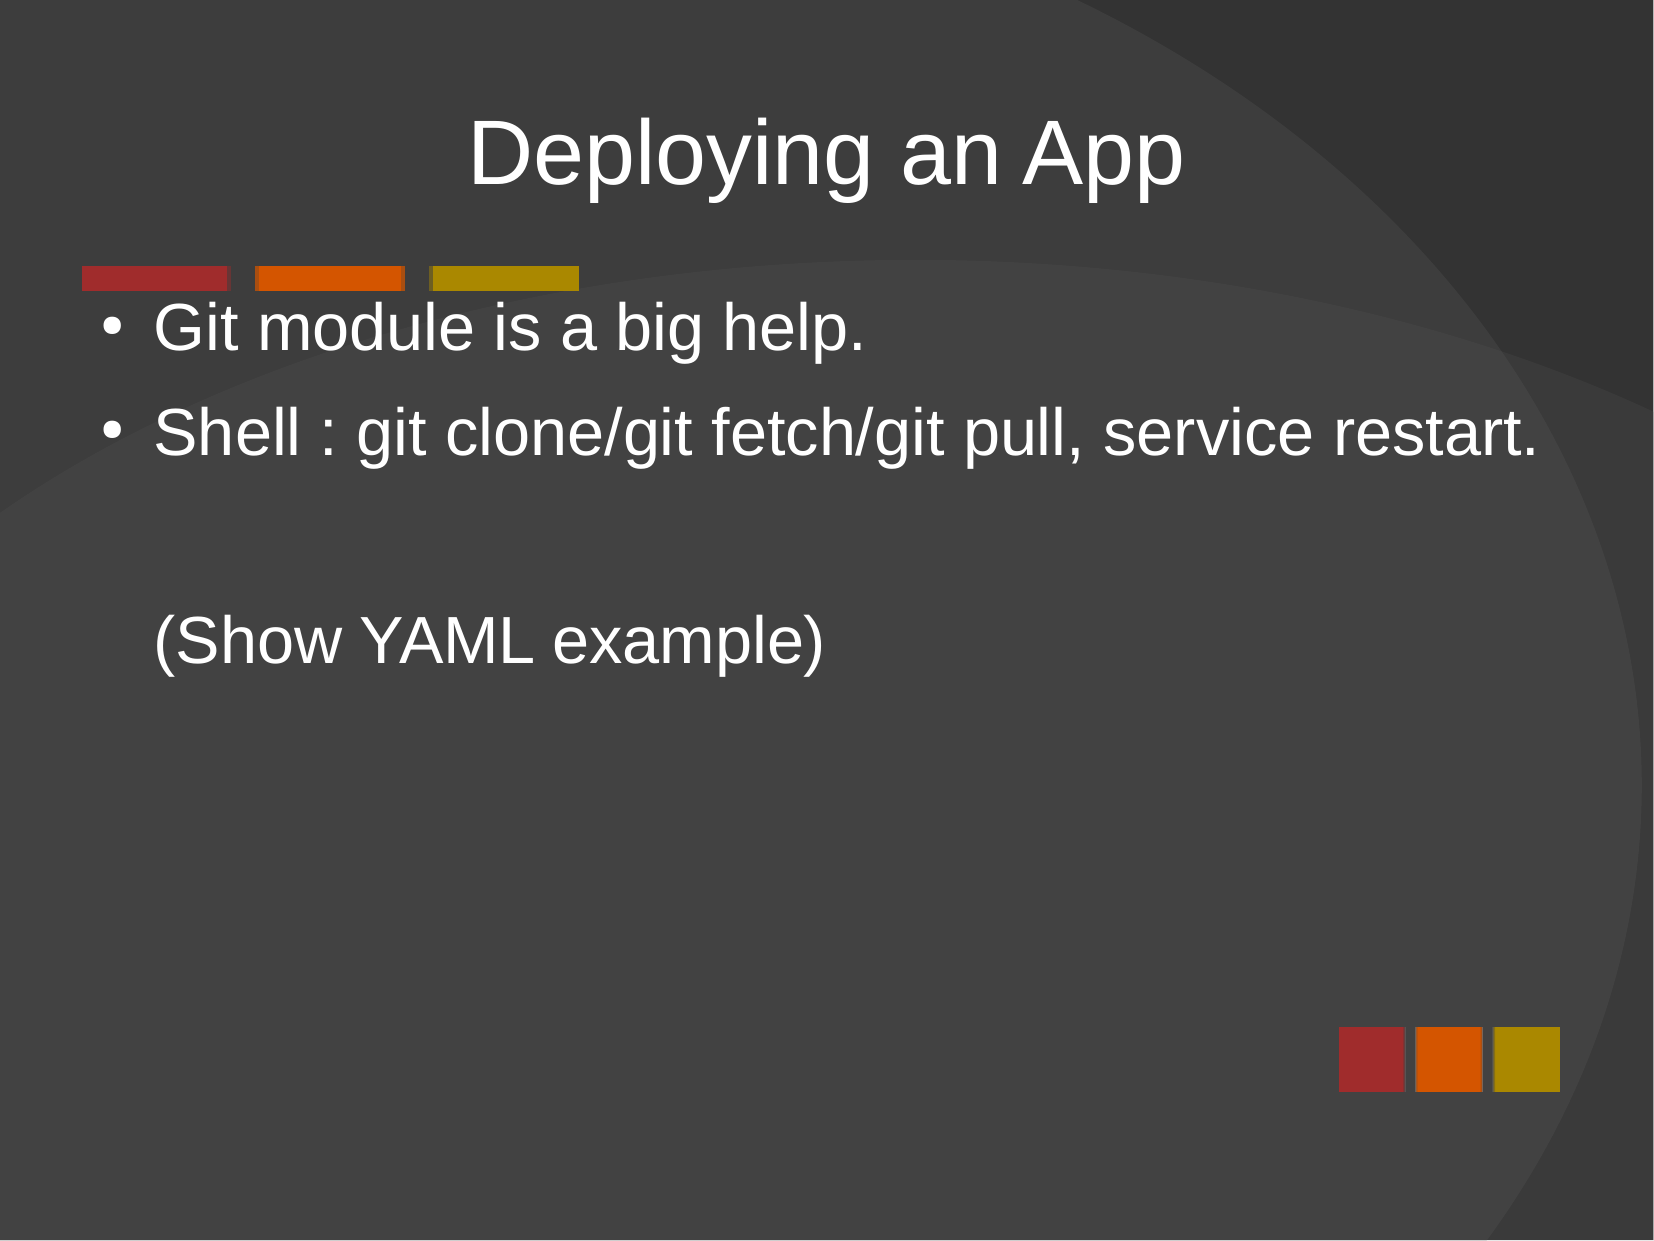

# Deploying an App
Git module is a big help.
Shell : git clone/git fetch/git pull, service restart.
(Show YAML example)